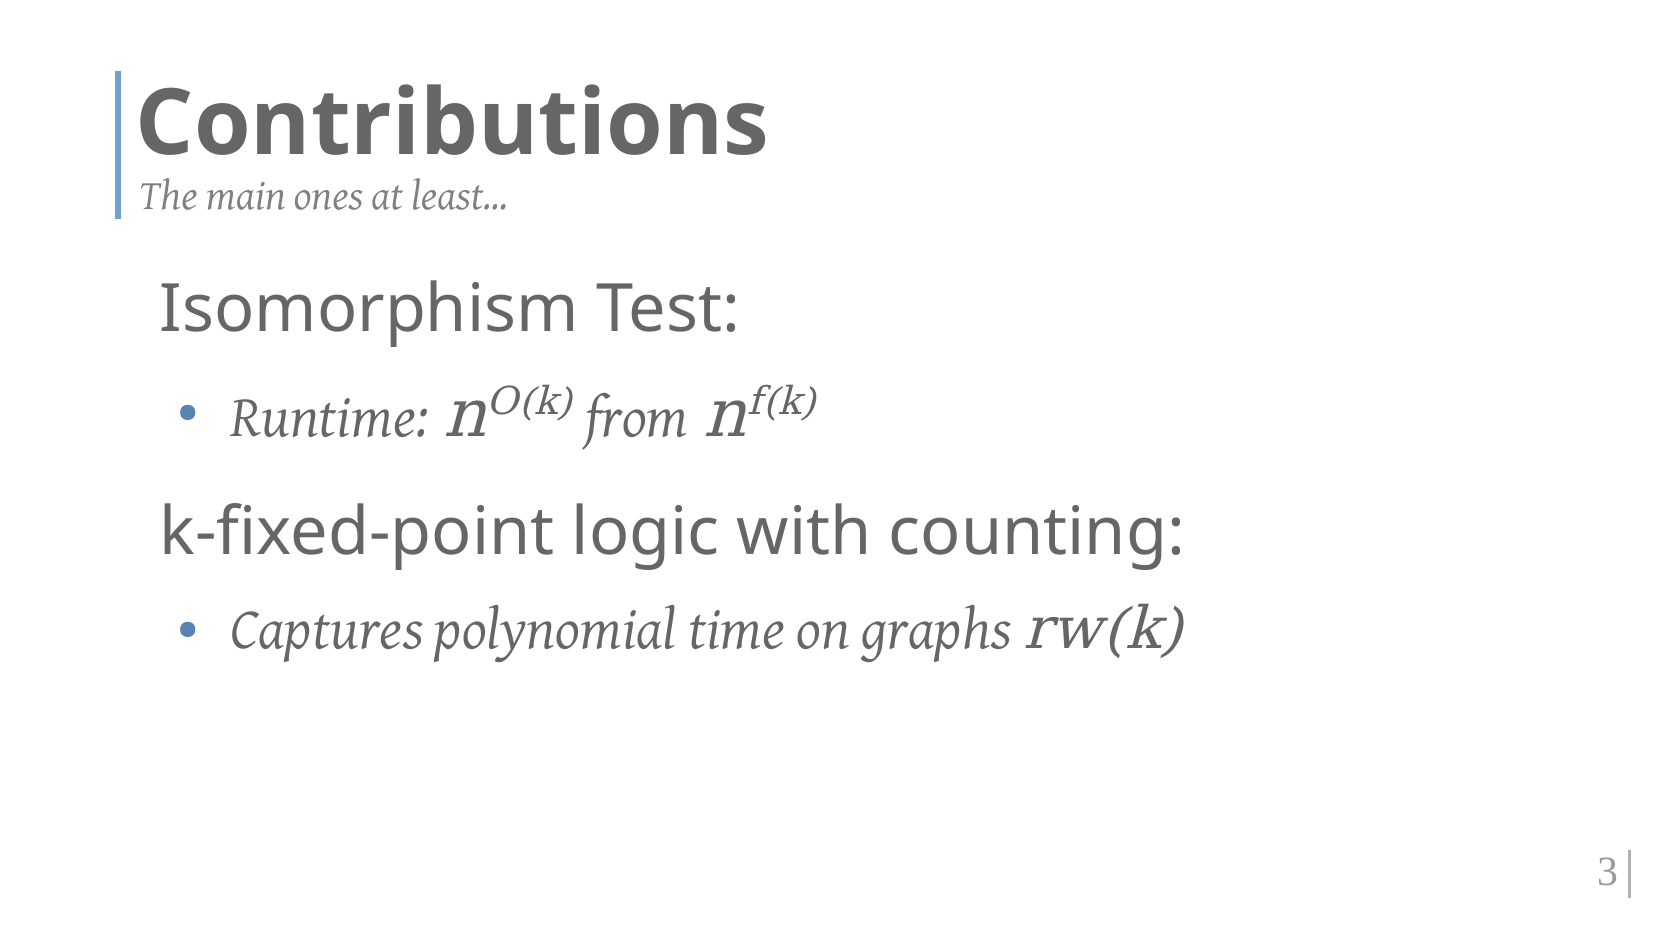

# Contributions
The main ones at least...
Isomorphism Test:
Runtime: nO(k) from nf(k)
k-fixed-point logic with counting:
Captures polynomial time on graphs rw(k)
3